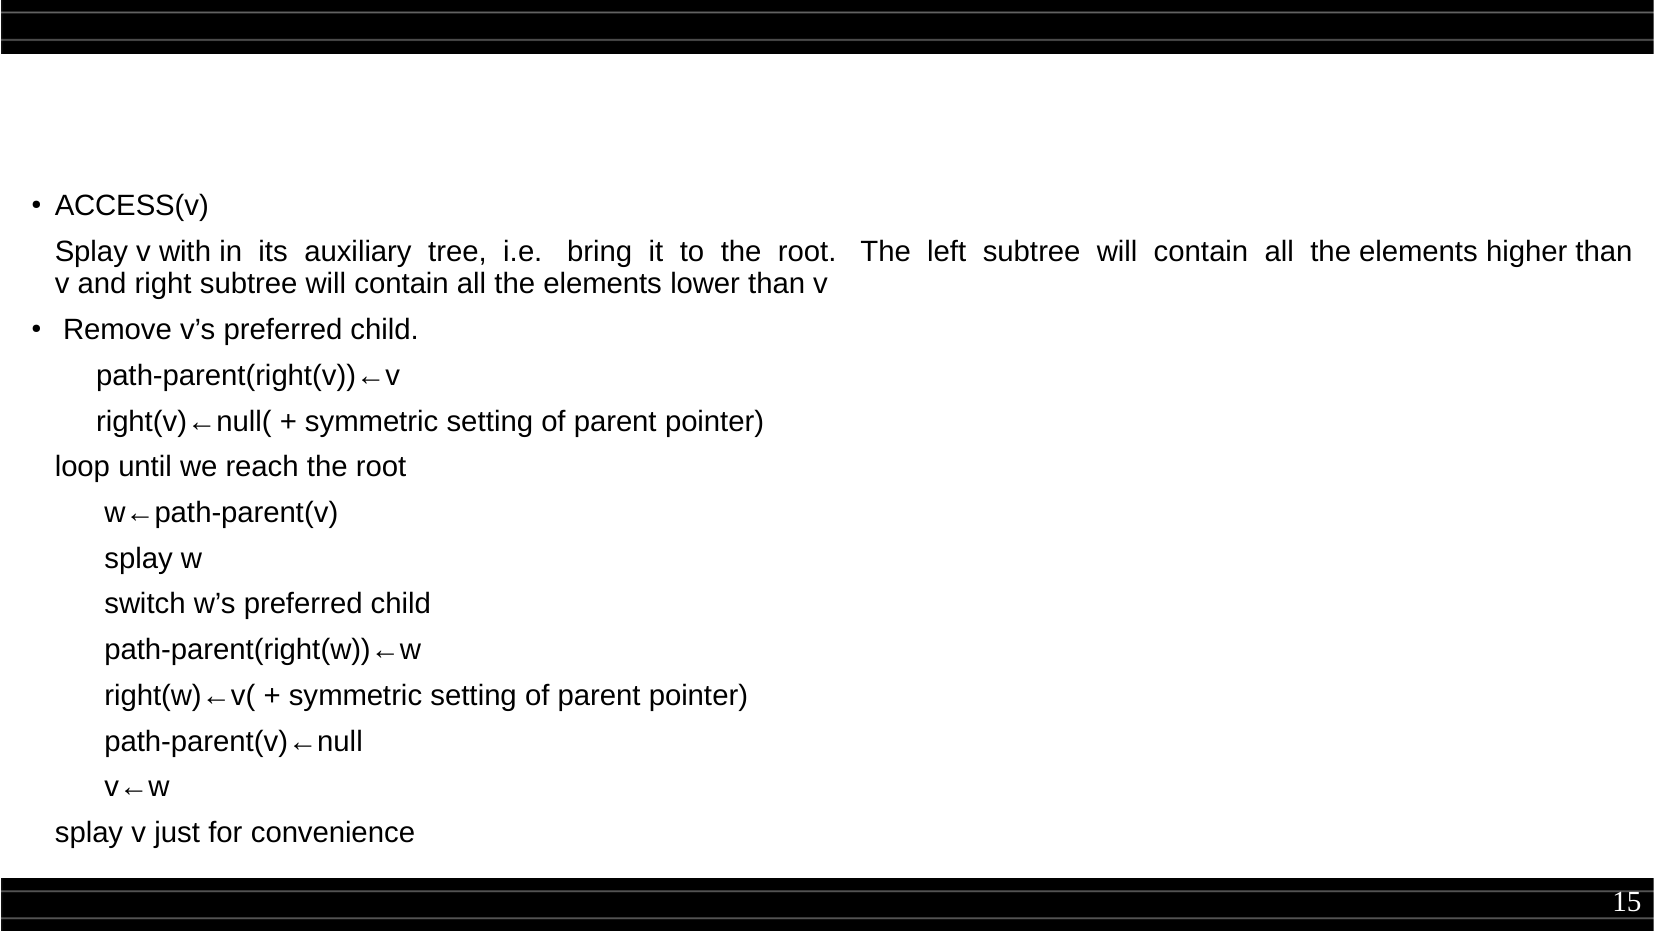

# ACCESS(v)
Splay v with in its auxiliary tree, i.e. bring it to the root. The left subtree will contain all the elements higher than v and right subtree will contain all the elements lower than v
 Remove v’s preferred child.
 path-parent(right(v))←v
 right(v)←null( + symmetric setting of parent pointer)
loop until we reach the root
 w←path-parent(v)
 splay w
 switch w’s preferred child
 path-parent(right(w))←w
 right(w)←v( + symmetric setting of parent pointer)
 path-parent(v)←null
 v←w
splay v just for convenience